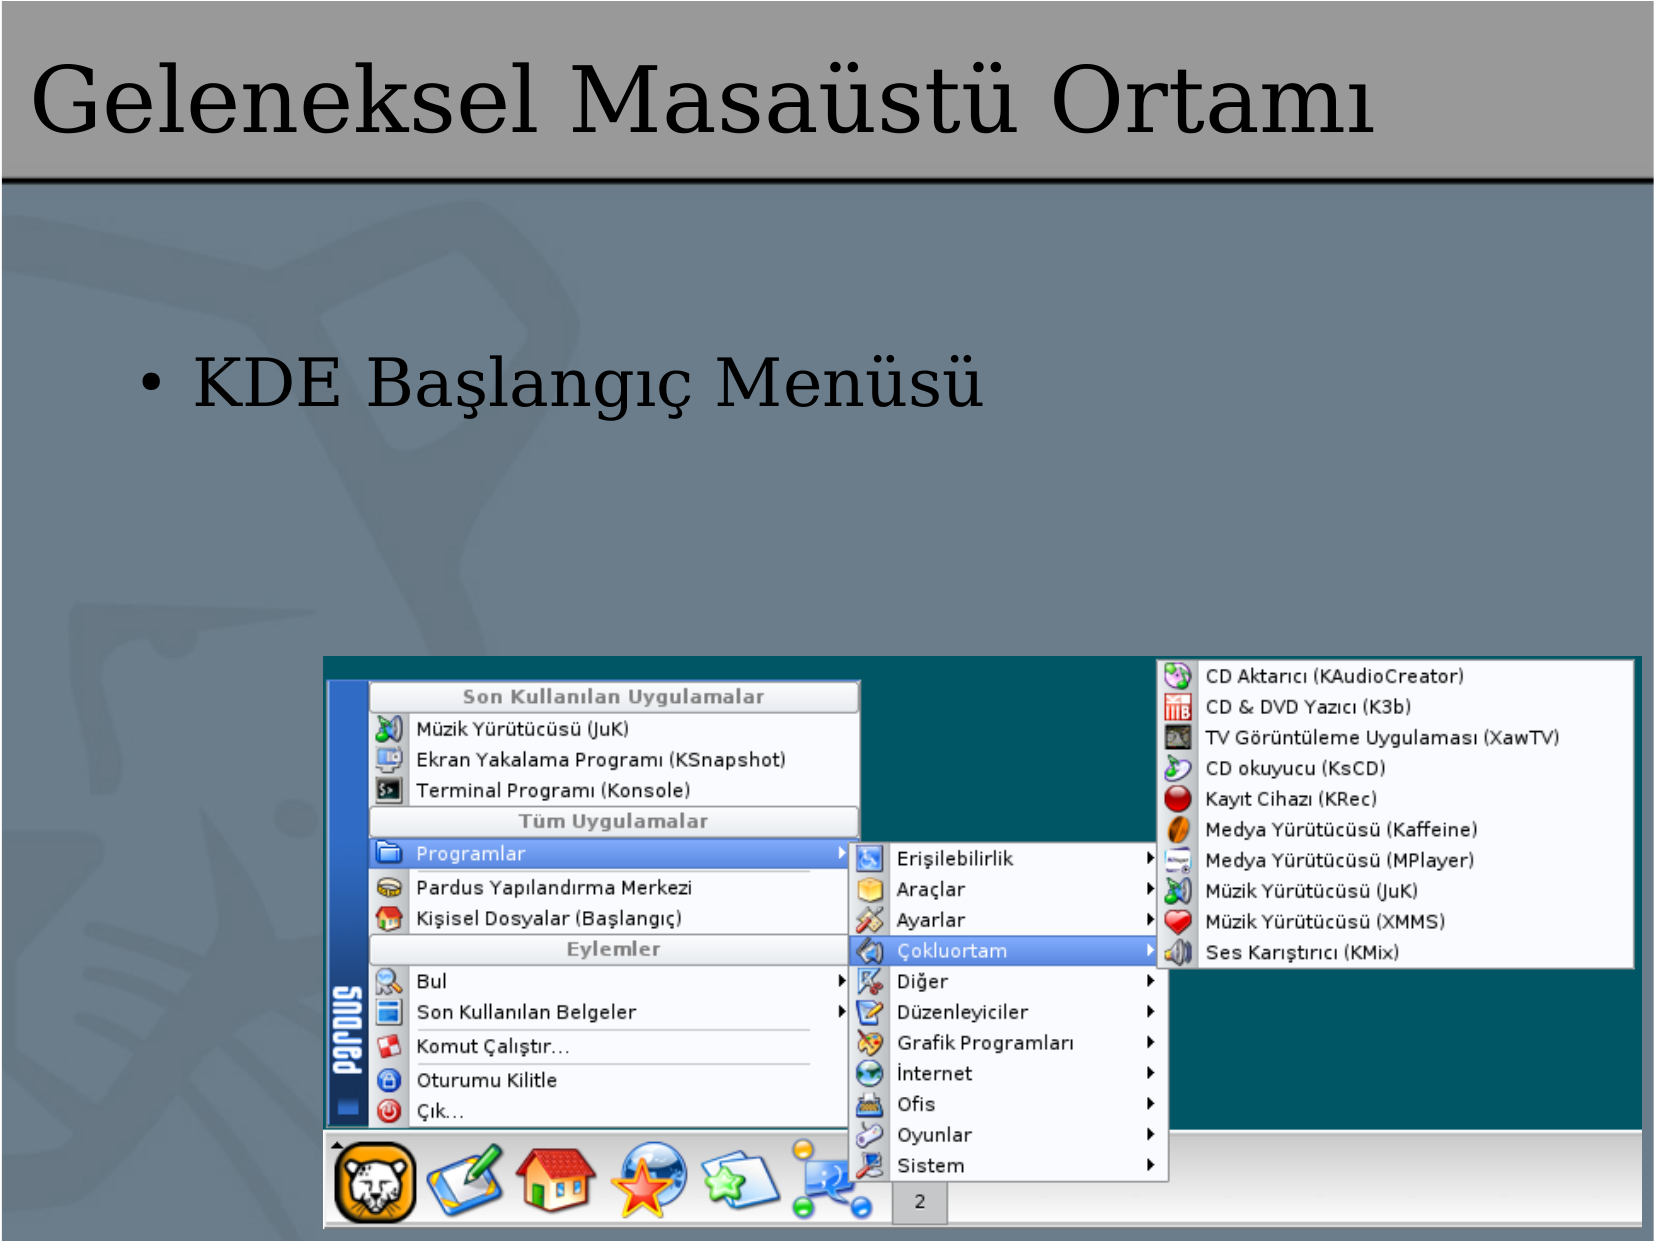

# Geleneksel Masaüstü Ortamı
KDE Başlangıç Menüsü